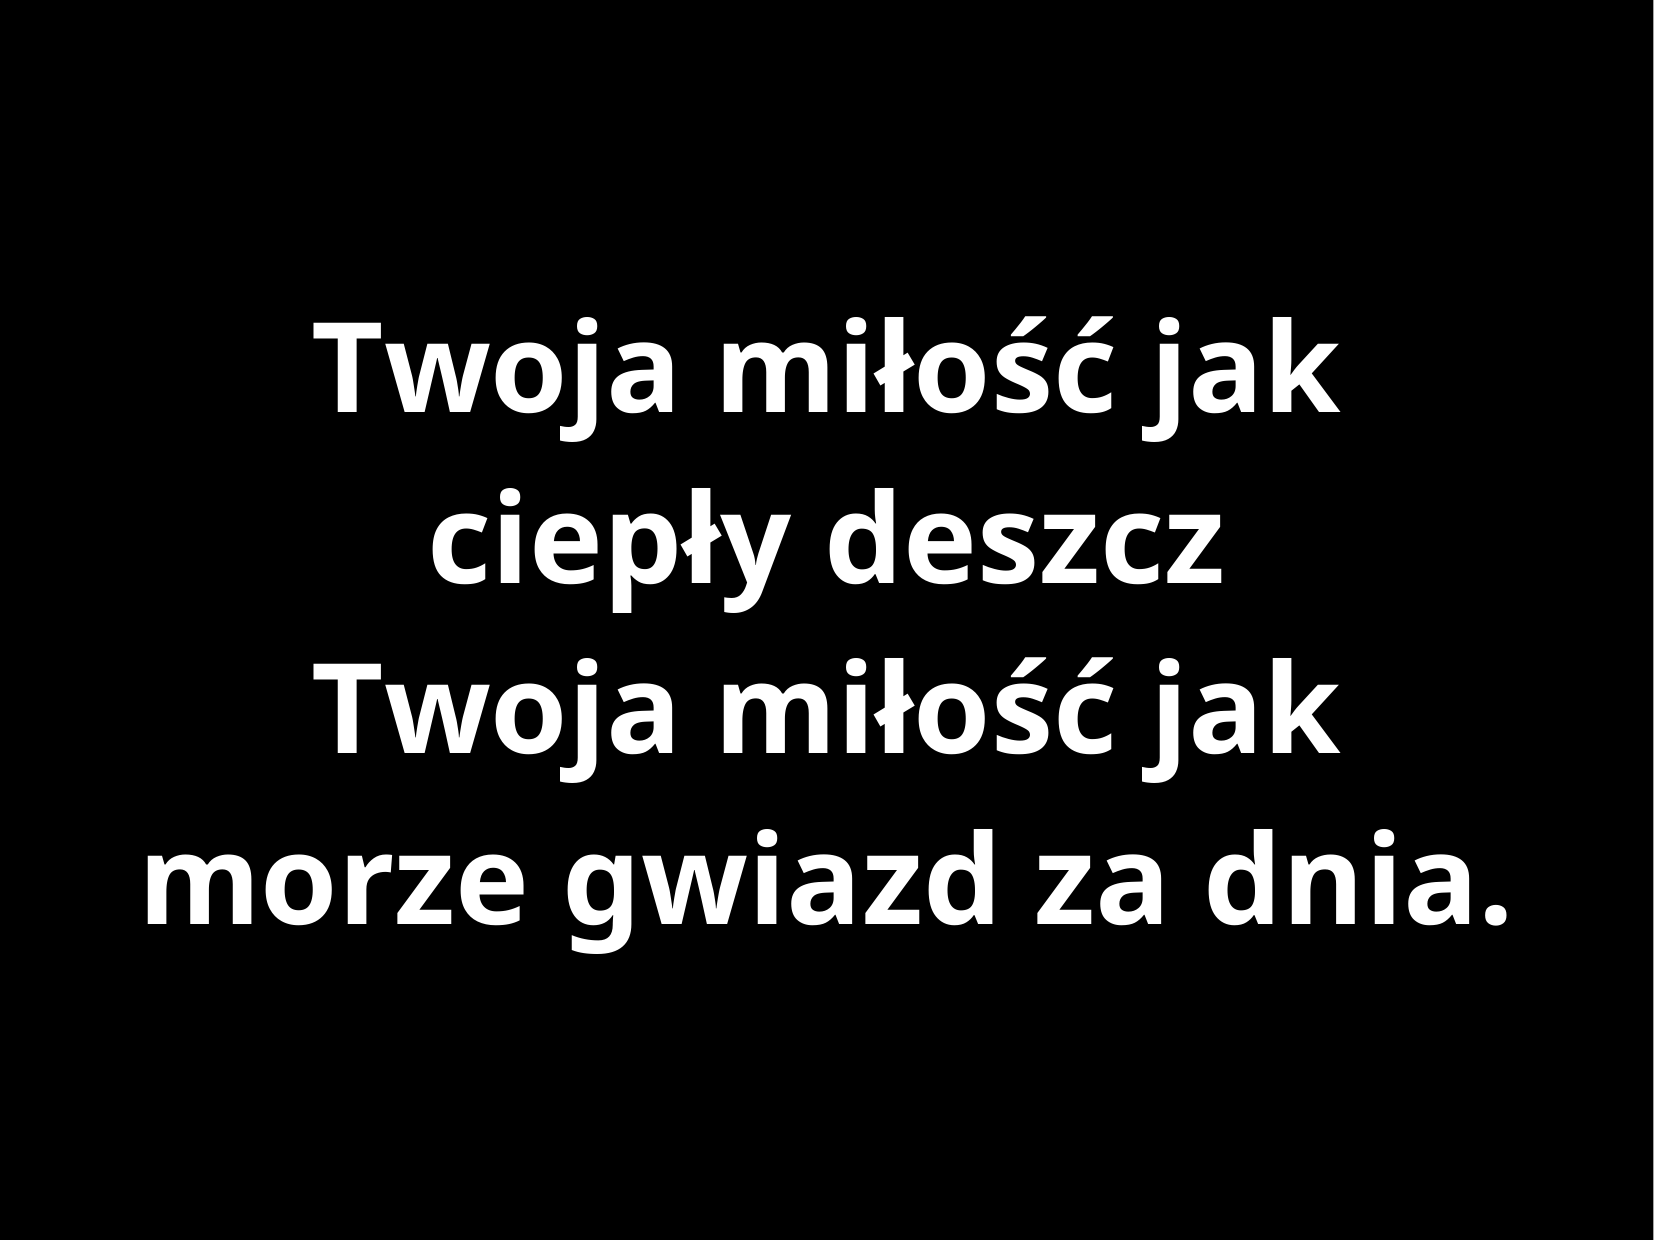

# Twoja miłość jak ciepły deszcz Twoja miłość jak morze gwiazd za dnia.